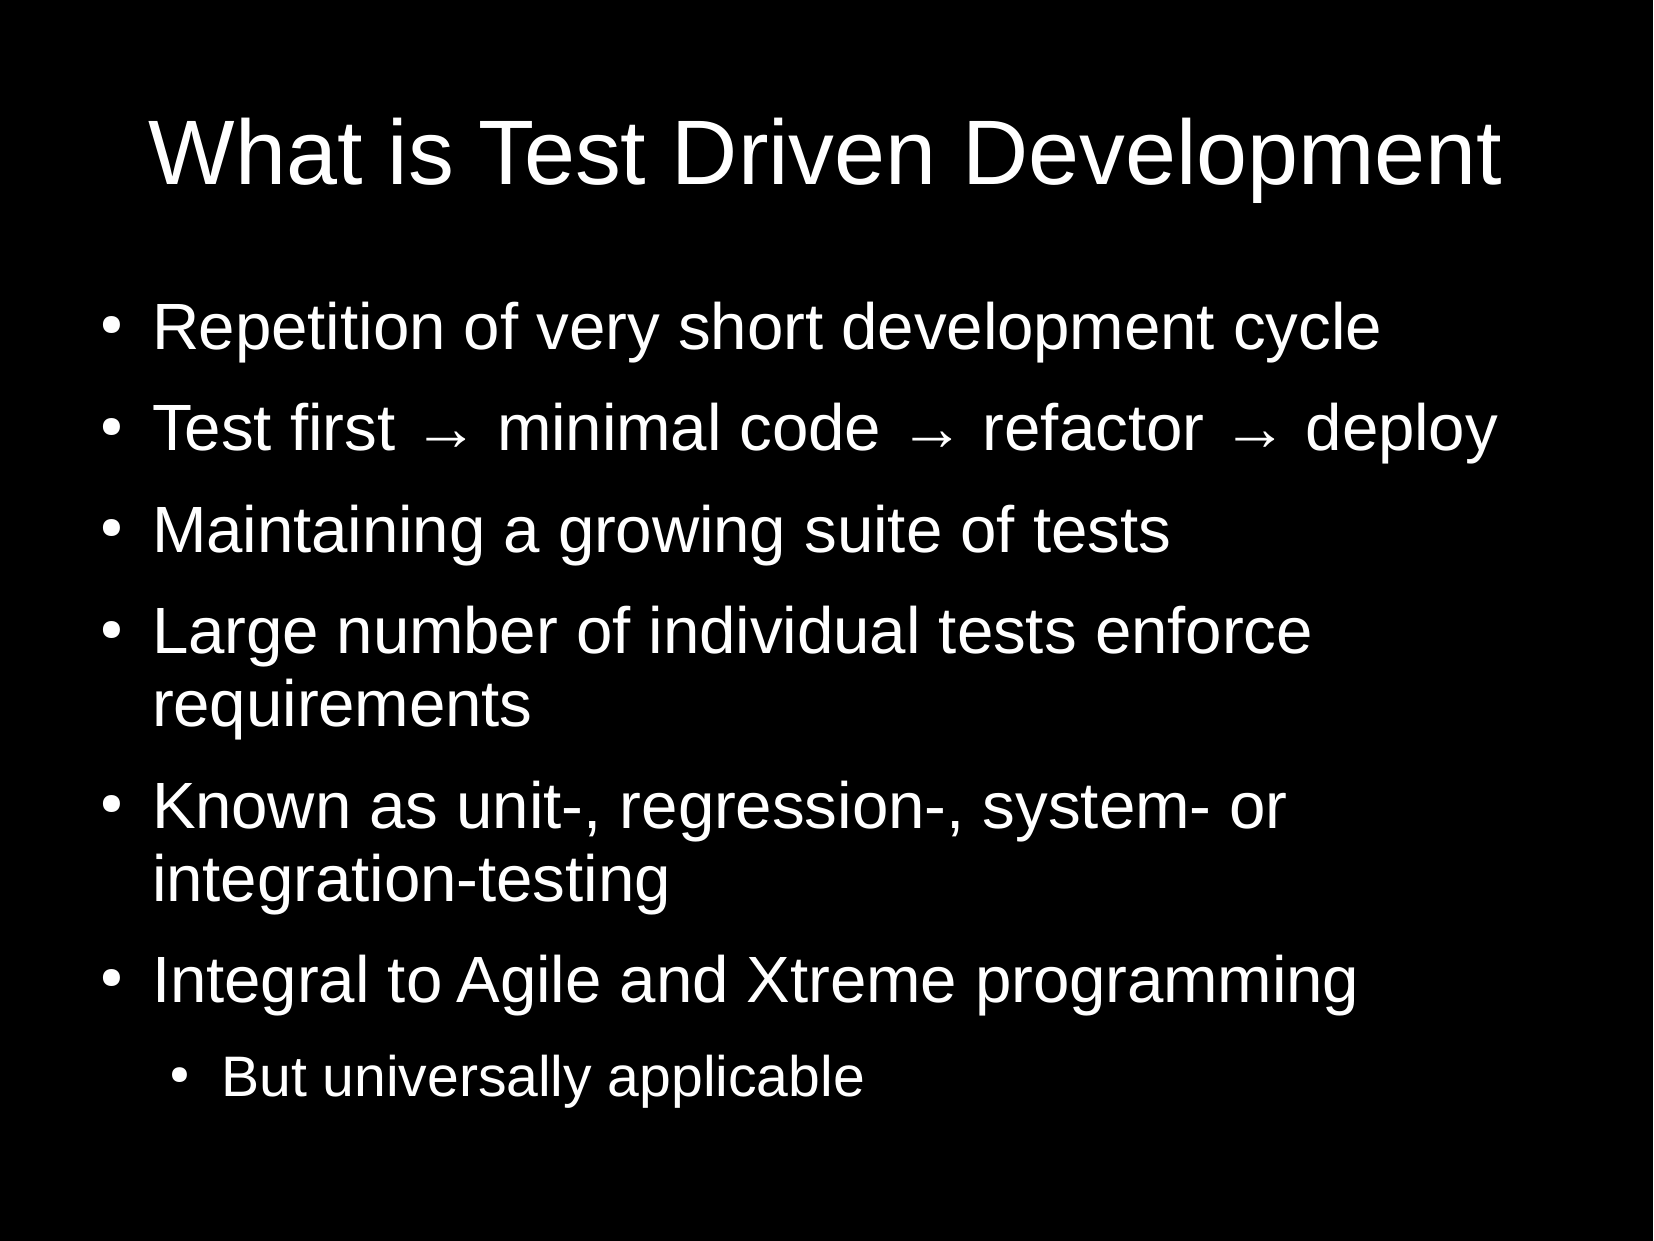

# What is Test Driven Development
Repetition of very short development cycle
Test first → minimal code → refactor → deploy
Maintaining a growing suite of tests
Large number of individual tests enforce requirements
Known as unit-, regression-, system- or integration-testing
Integral to Agile and Xtreme programming
But universally applicable